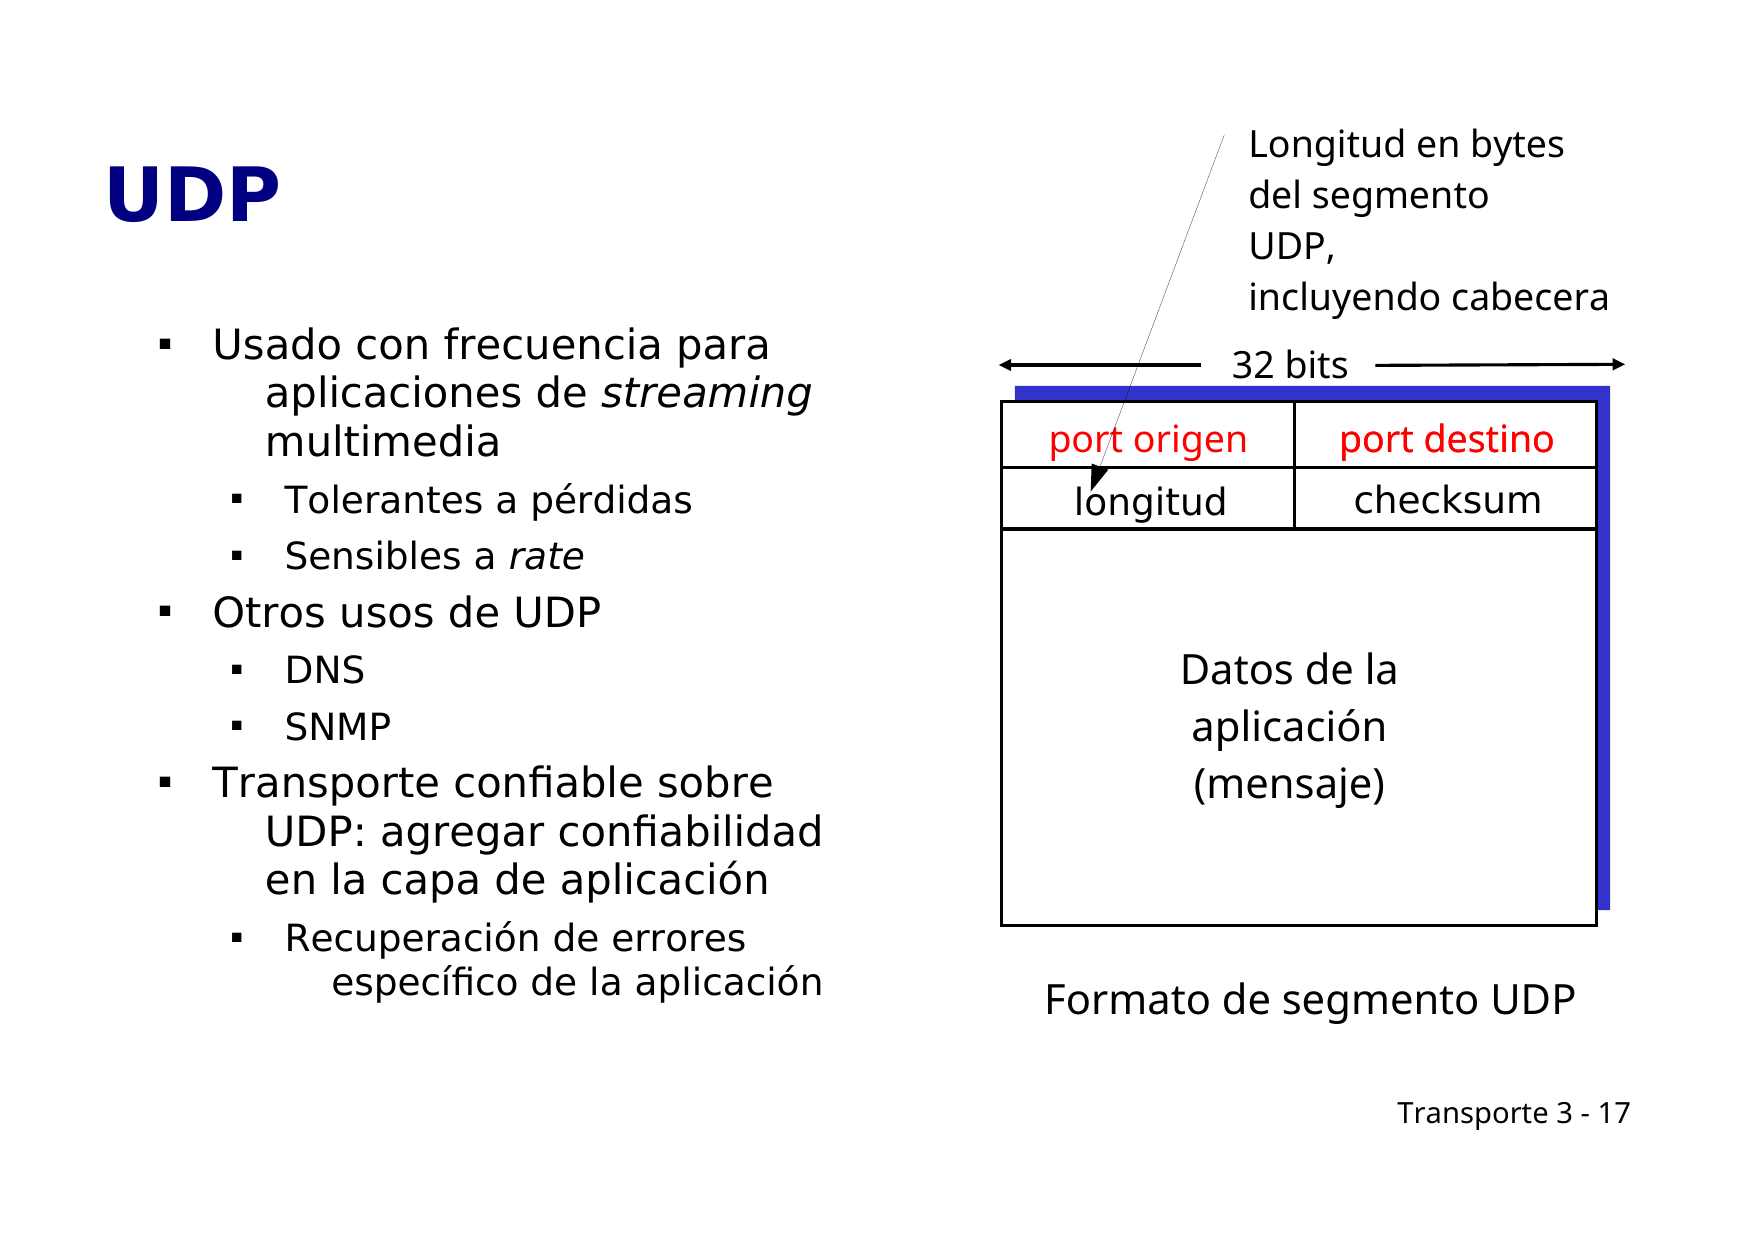

# UDP
Longitud en bytes
del segmento
UDP,
incluyendo cabecera
Usado con frecuencia para aplicaciones de streaming multimedia
Tolerantes a pérdidas
Sensibles a rate
Otros usos de UDP
DNS
SNMP
Transporte confiable sobre UDP: agregar confiabilidad en la capa de aplicación
Recuperación de errores específico de la aplicación
32 bits
port origen
port destino
port destino
checksum
longitud
Datos de la
aplicación
(mensaje)
Formato de segmento UDP